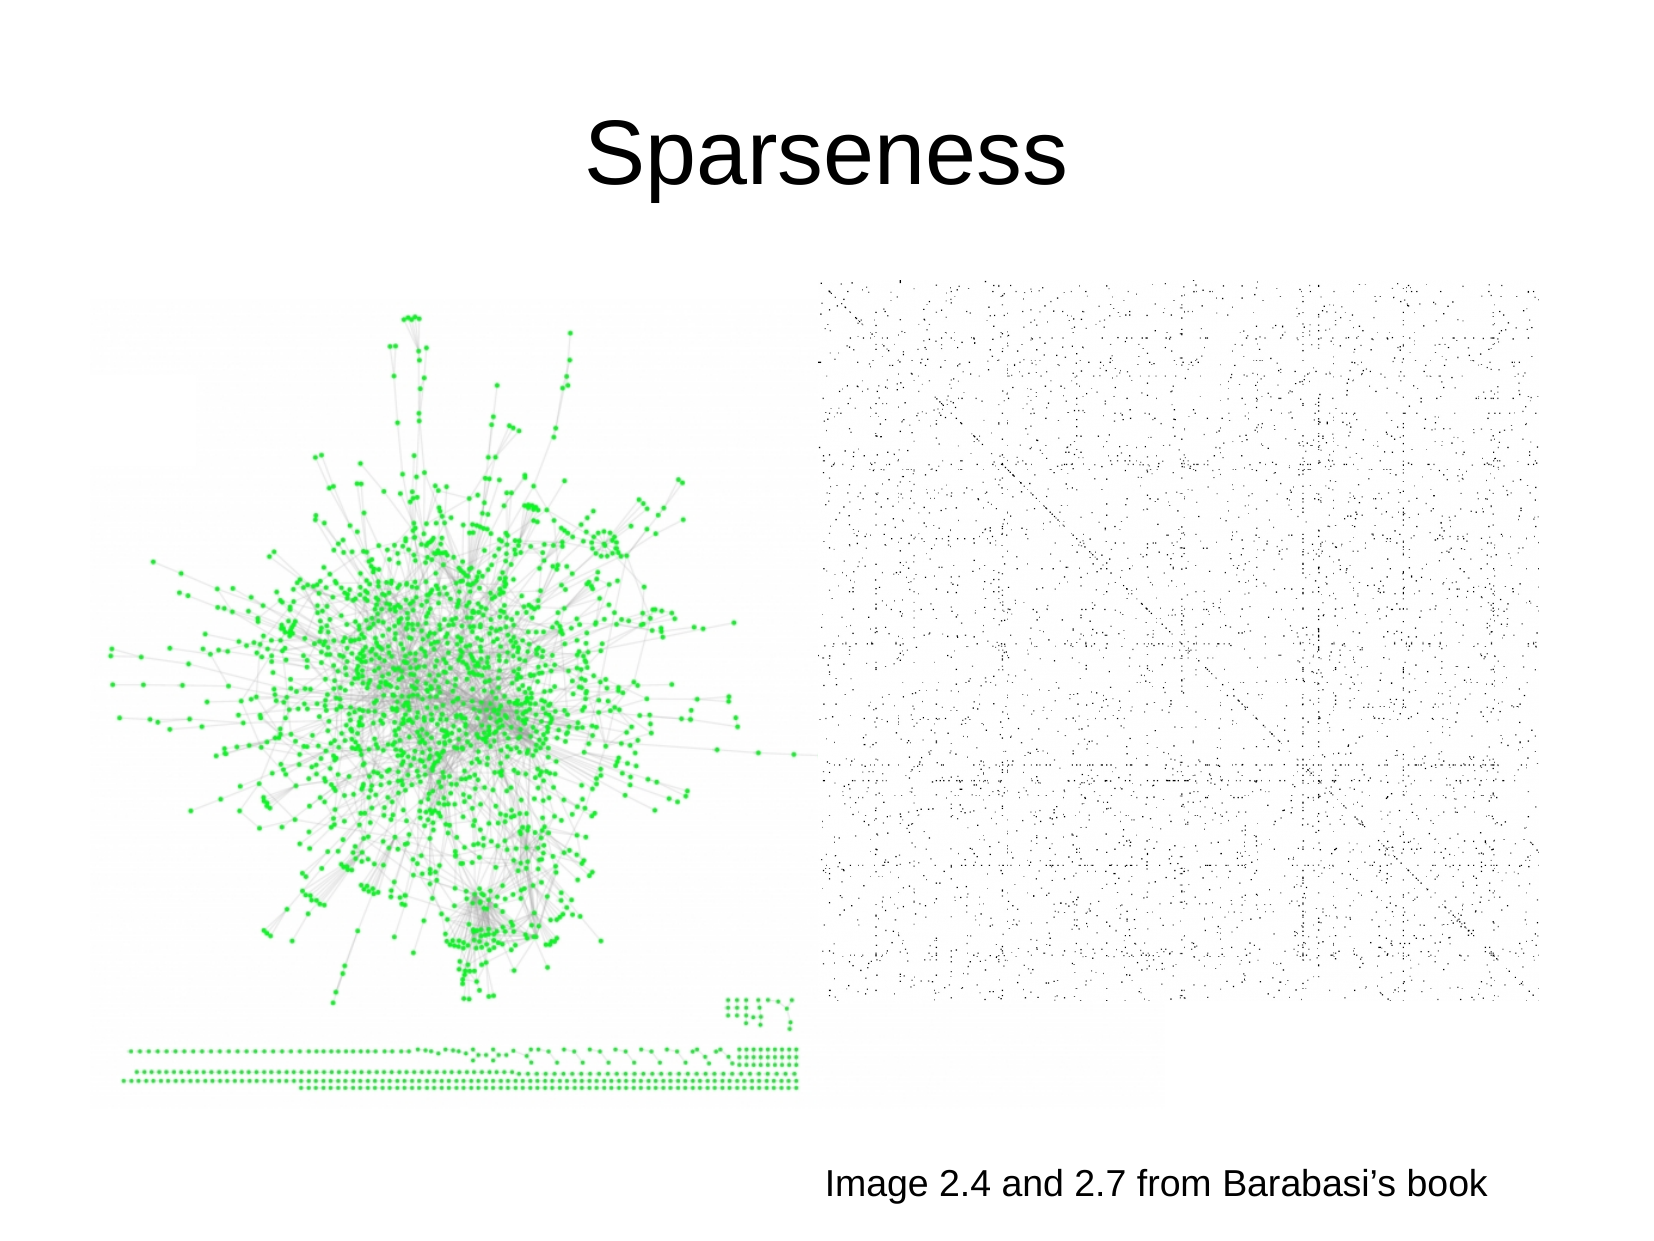

# Sparseness
Image 2.4 and 2.7 from Barabasi’s book